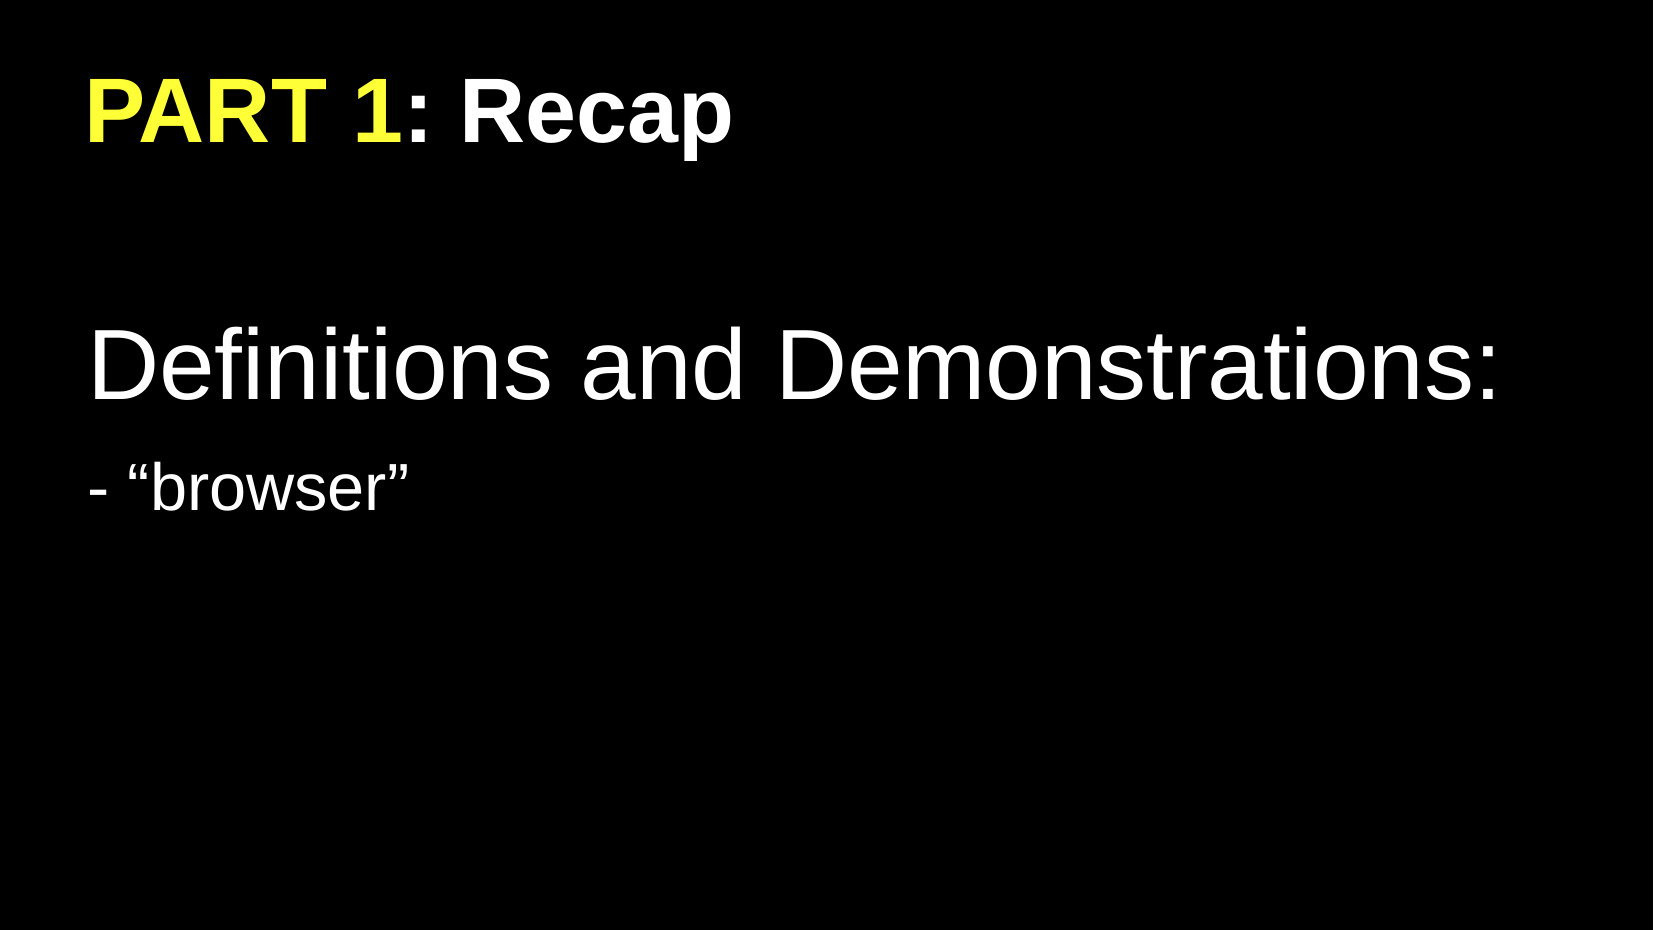

# PART 1: Recap
Definitions and Demonstrations:
- “browser”